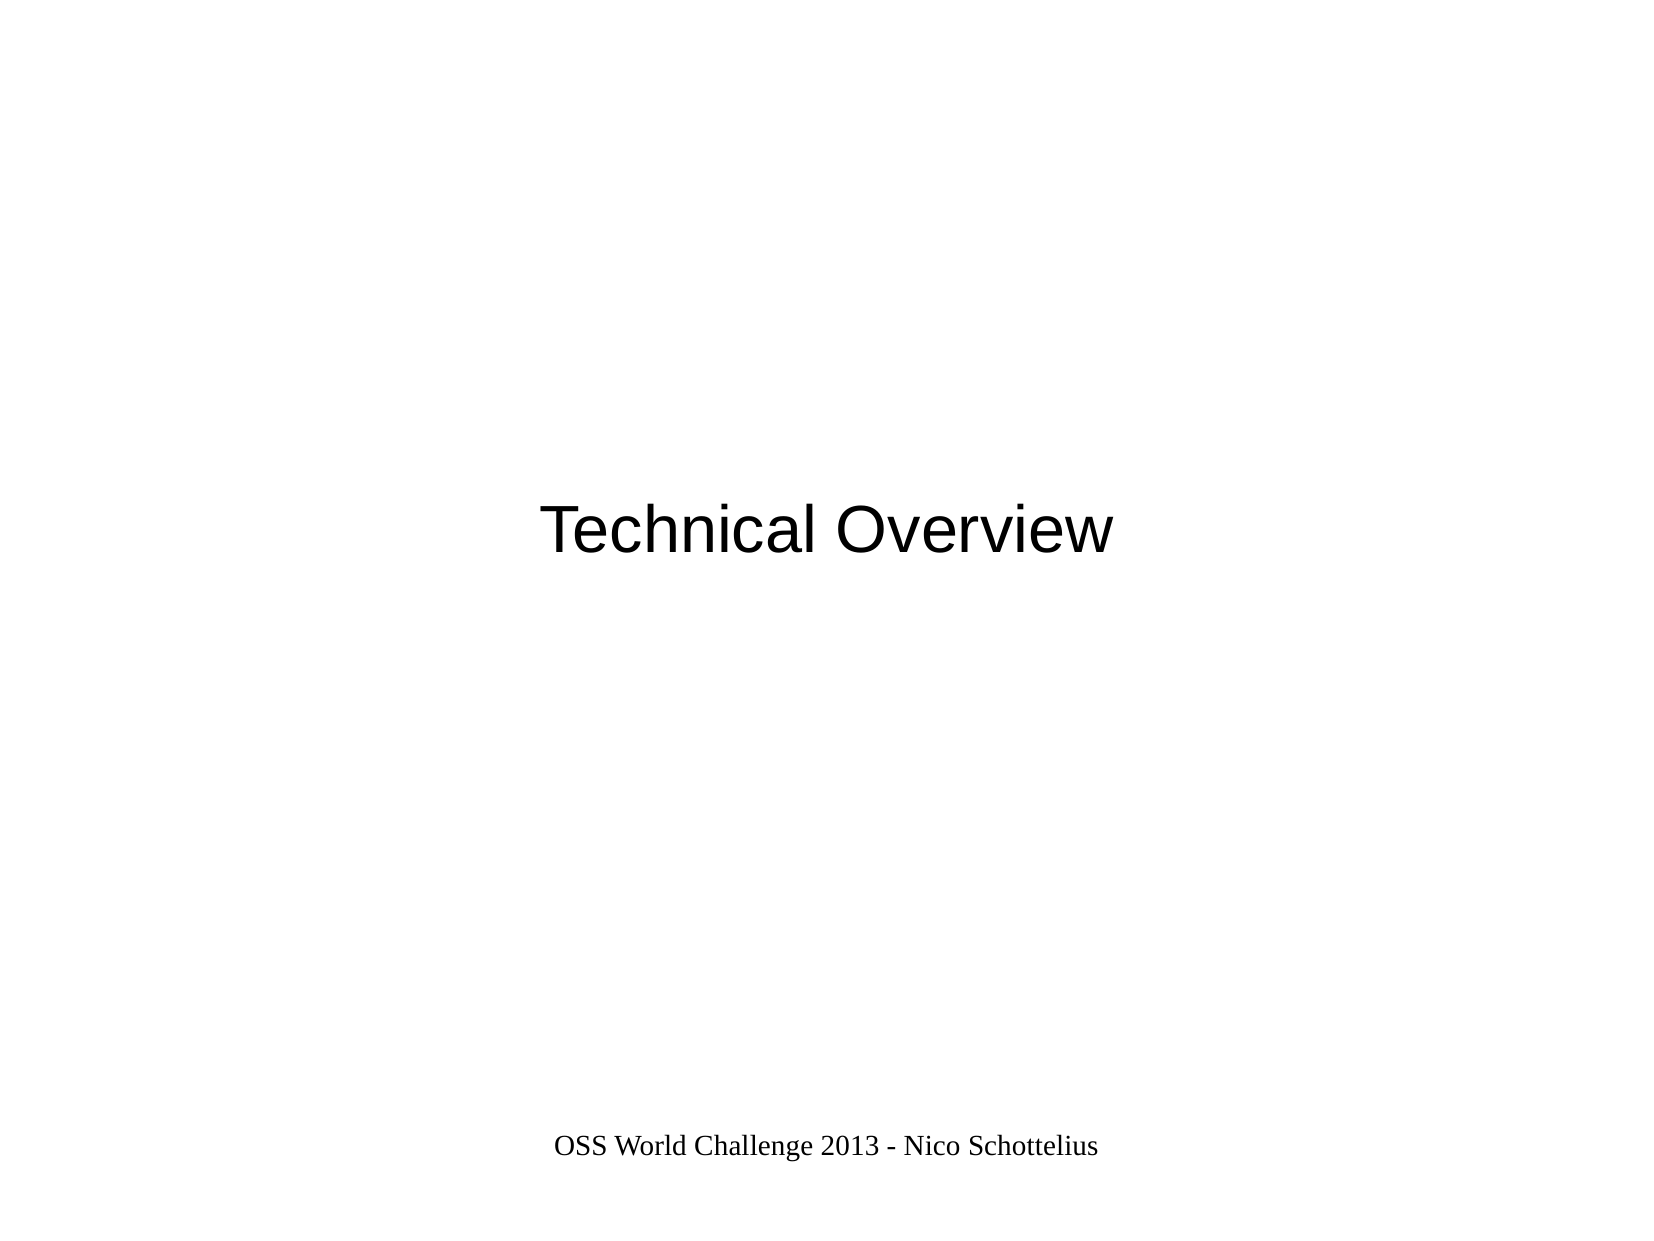

# Technical Overview
OSS World Challenge 2013 - Nico Schottelius